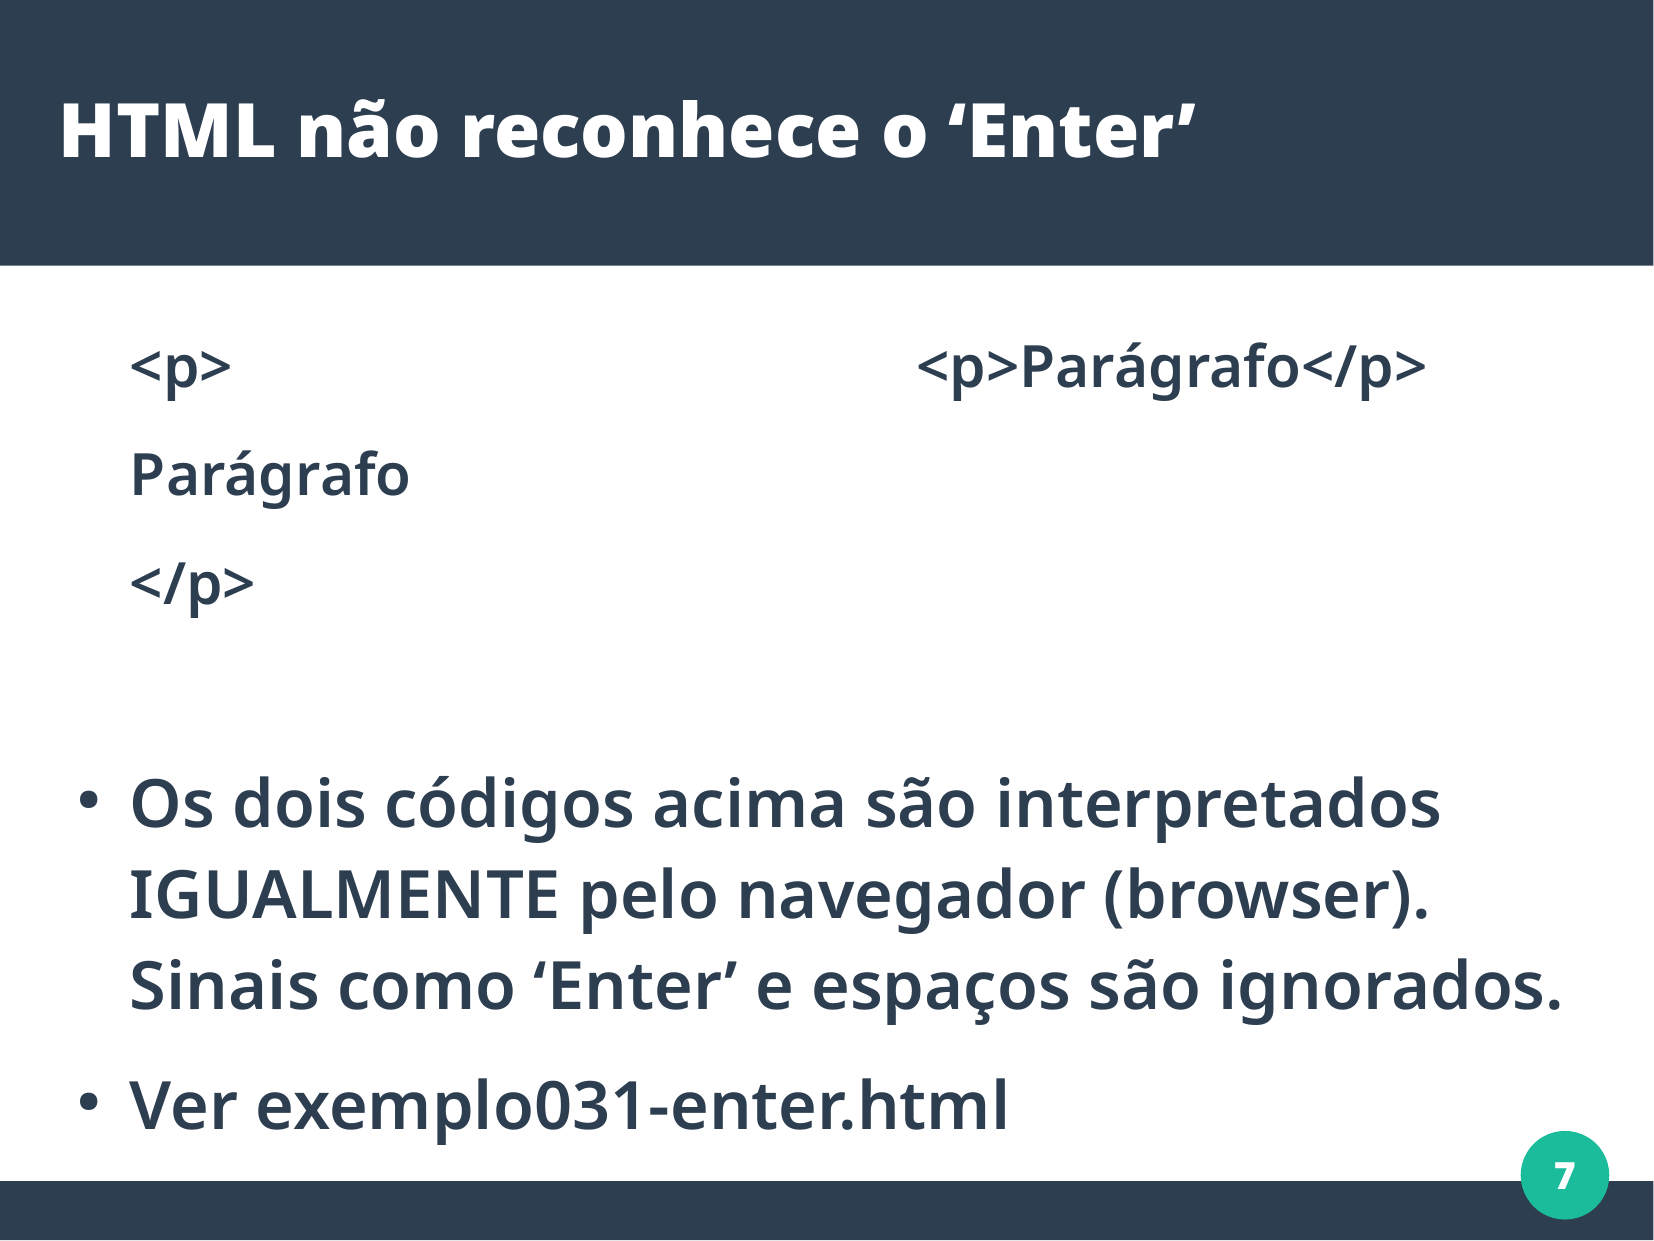

# HTML não reconhece o ‘Enter’
<p>
Parágrafo
</p>
<p>Parágrafo</p>
Os dois códigos acima são interpretados IGUALMENTE pelo navegador (browser). Sinais como ‘Enter’ e espaços são ignorados.
Ver exemplo031-enter.html
7